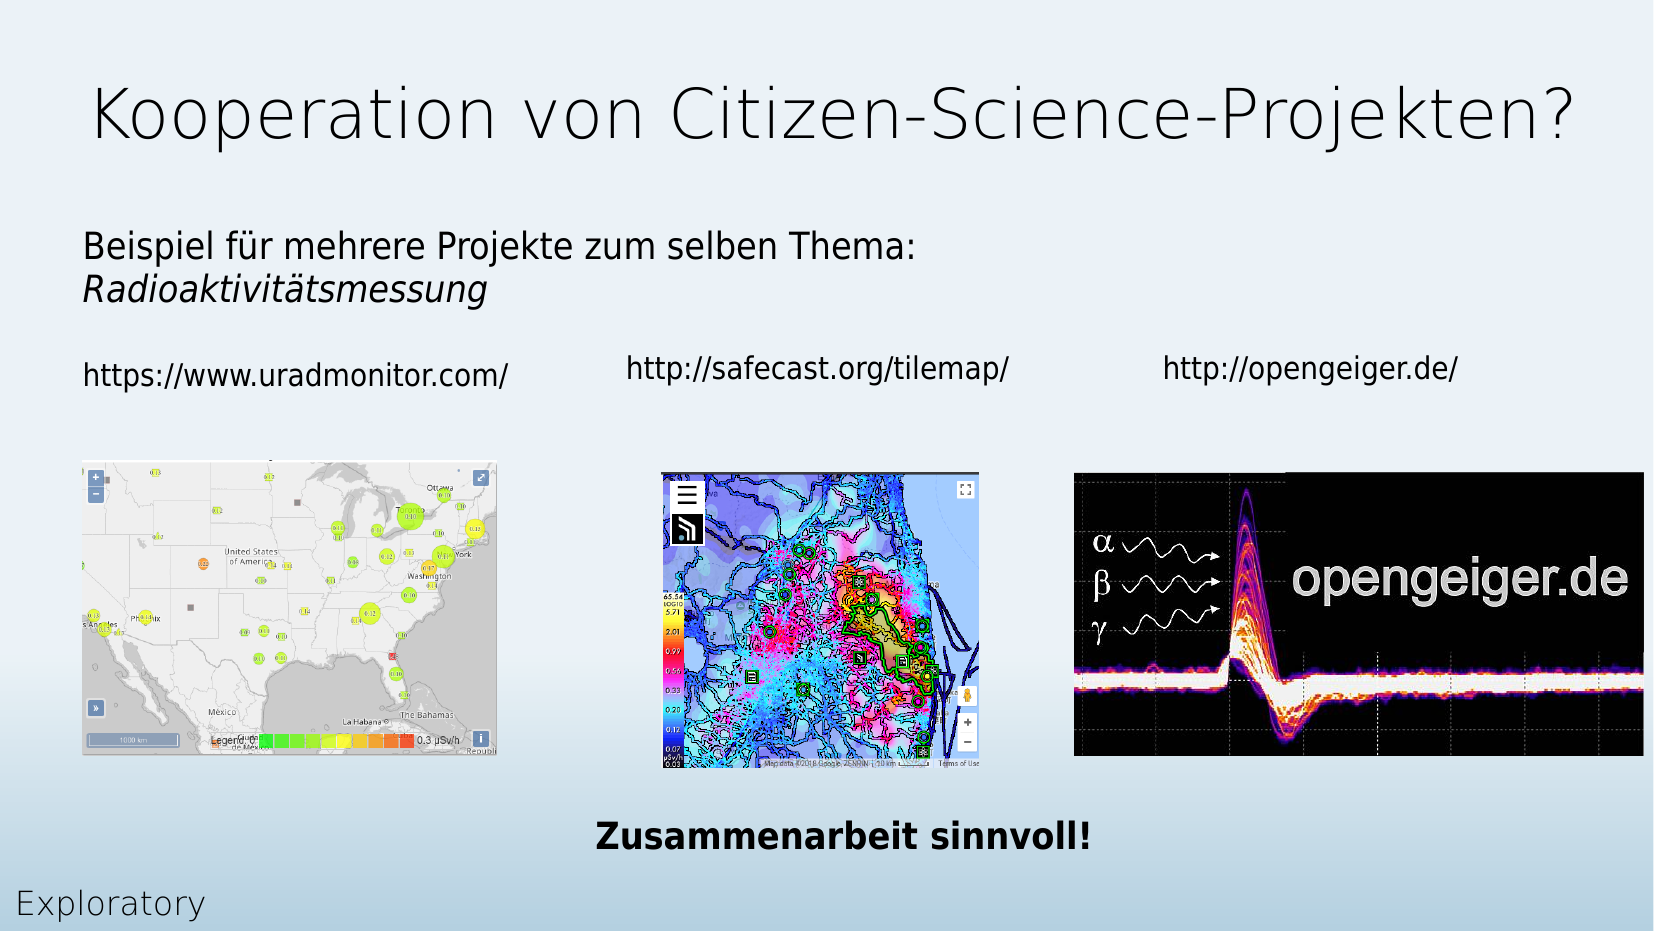

# Kooperation von Citizen-Science-Projekten?
Beispiel für mehrere Projekte zum selben Thema: Radioaktivitätsmessung
https://www.uradmonitor.com/
http://safecast.org/tilemap/
http://opengeiger.de/
Zusammenarbeit sinnvoll!